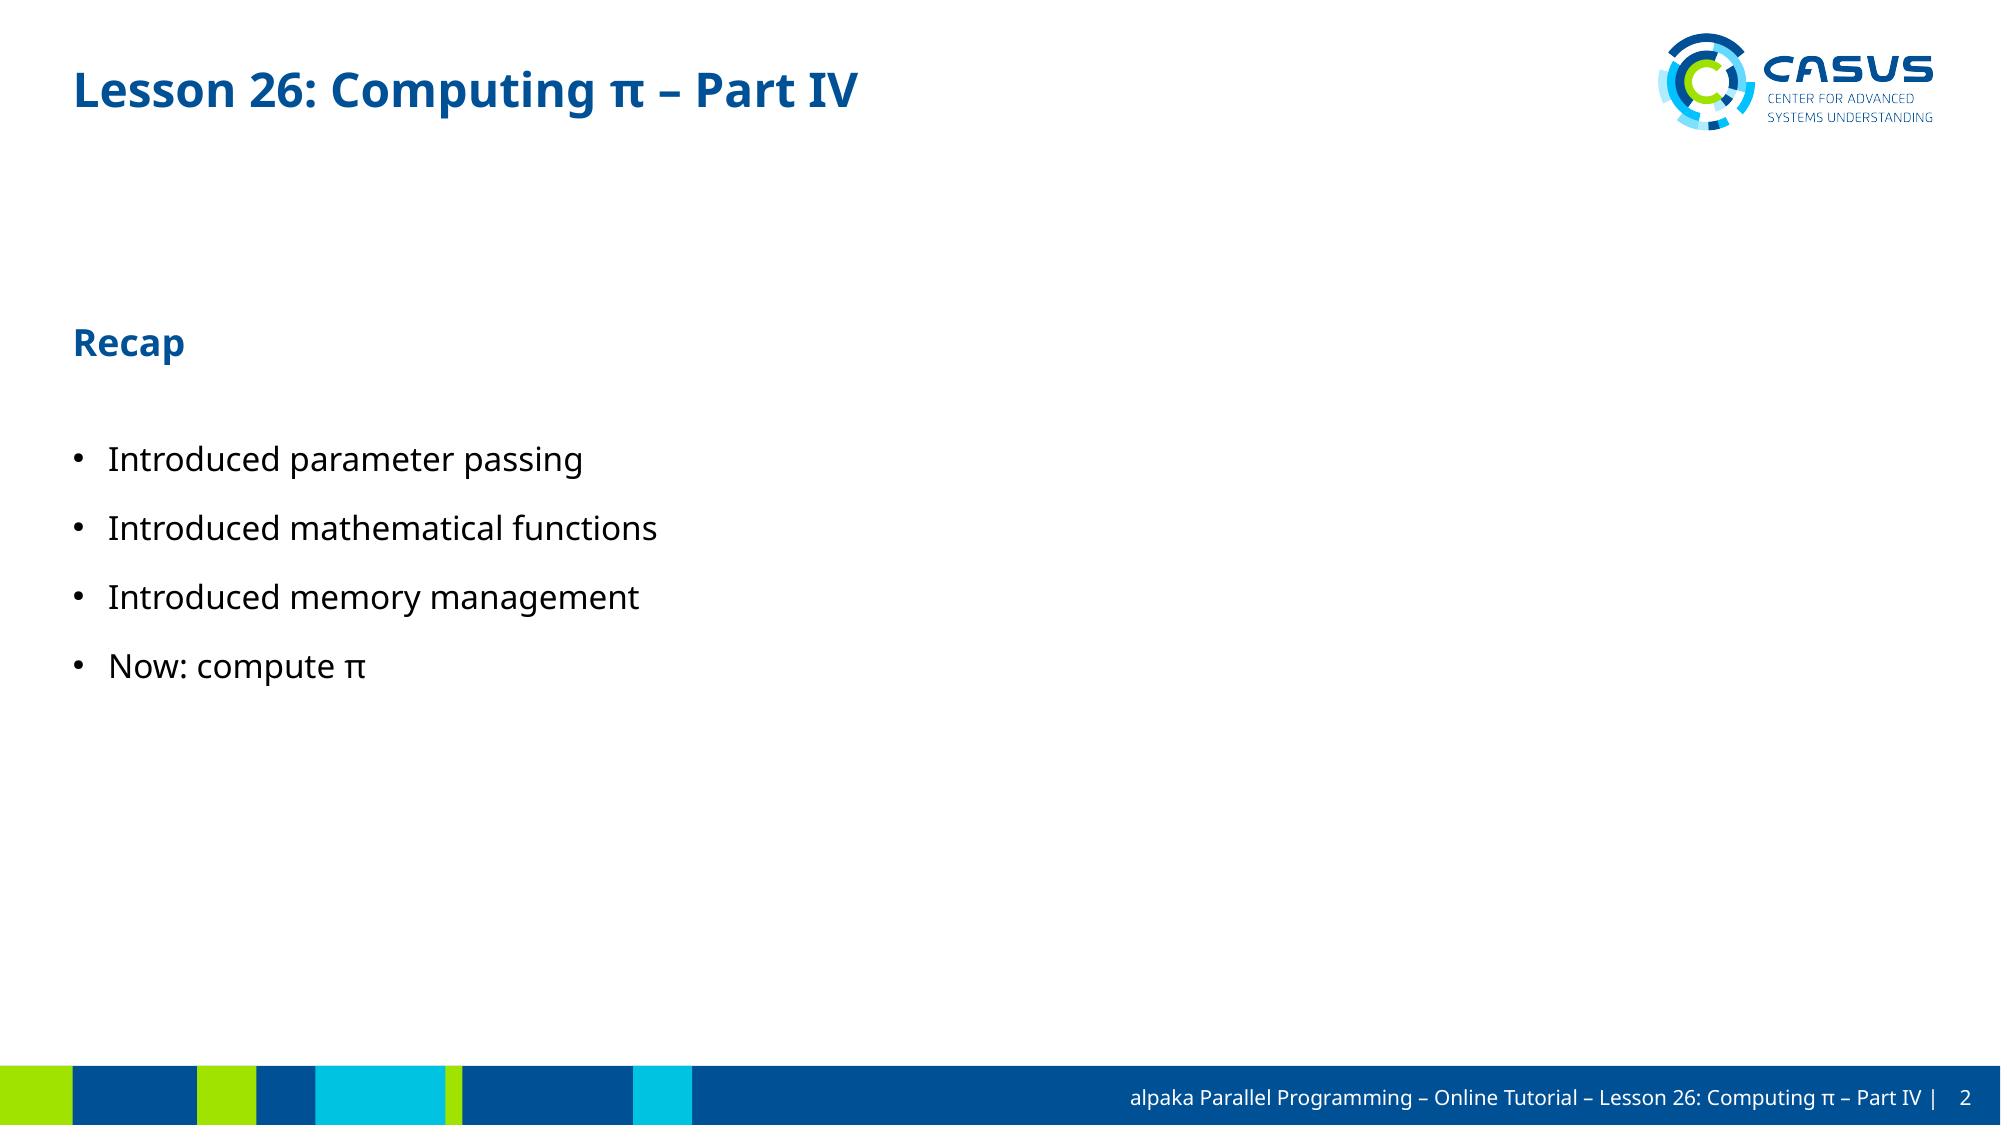

# Lesson 26: Computing π – Part IV
Recap
Introduced parameter passing
Introduced mathematical functions
Introduced memory management
Now: compute π
alpaka Parallel Programming – Online Tutorial – Lesson 26: Computing π – Part IV
2